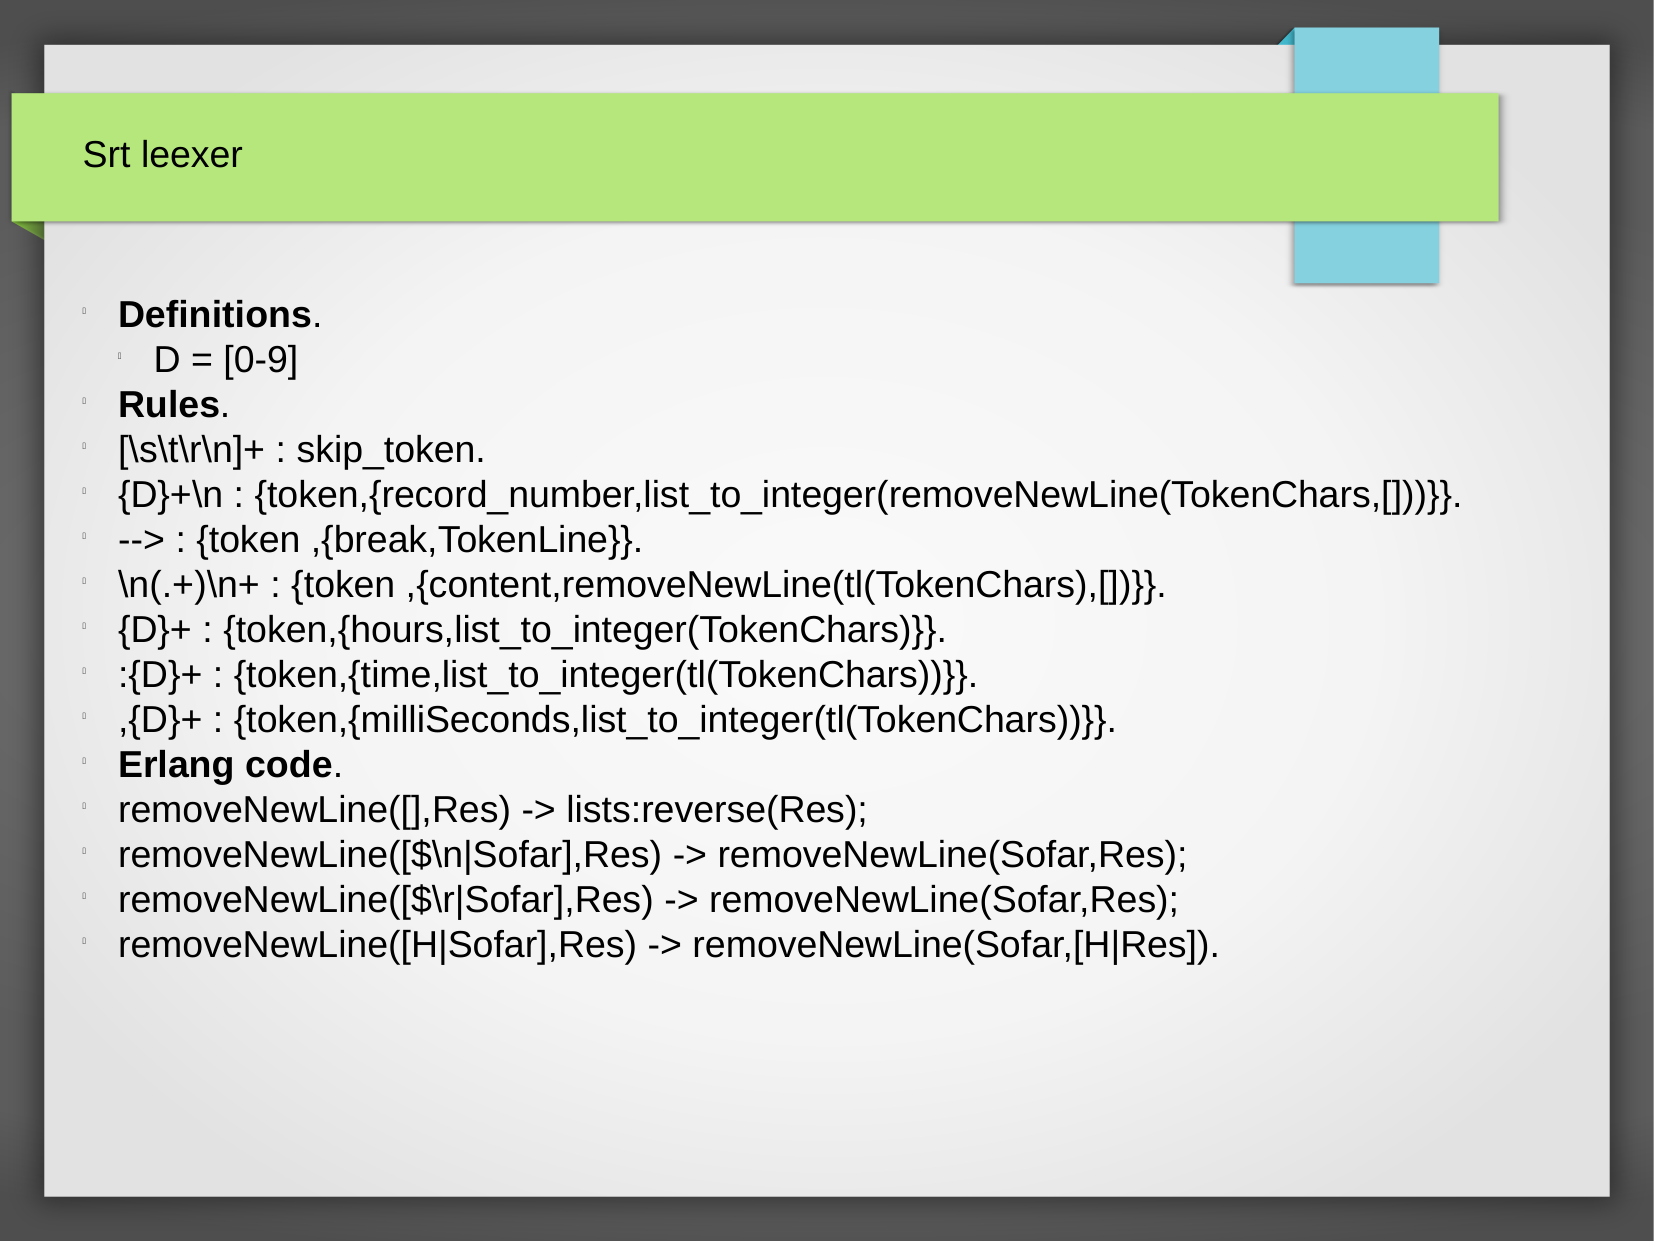

Srt leexer
Definitions.
D = [0-9]
Rules.
[\s\t\r\n]+ : skip_token.
{D}+\n : {token,{record_number,list_to_integer(removeNewLine(TokenChars,[]))}}.
--> : {token ,{break,TokenLine}}.
\n(.+)\n+ : {token ,{content,removeNewLine(tl(TokenChars),[])}}.
{D}+ : {token,{hours,list_to_integer(TokenChars)}}.
:{D}+ : {token,{time,list_to_integer(tl(TokenChars))}}.
,{D}+ : {token,{milliSeconds,list_to_integer(tl(TokenChars))}}.
Erlang code.
removeNewLine([],Res) -> lists:reverse(Res);
removeNewLine([$\n|Sofar],Res) -> removeNewLine(Sofar,Res);
removeNewLine([$\r|Sofar],Res) -> removeNewLine(Sofar,Res);
removeNewLine([H|Sofar],Res) -> removeNewLine(Sofar,[H|Res]).